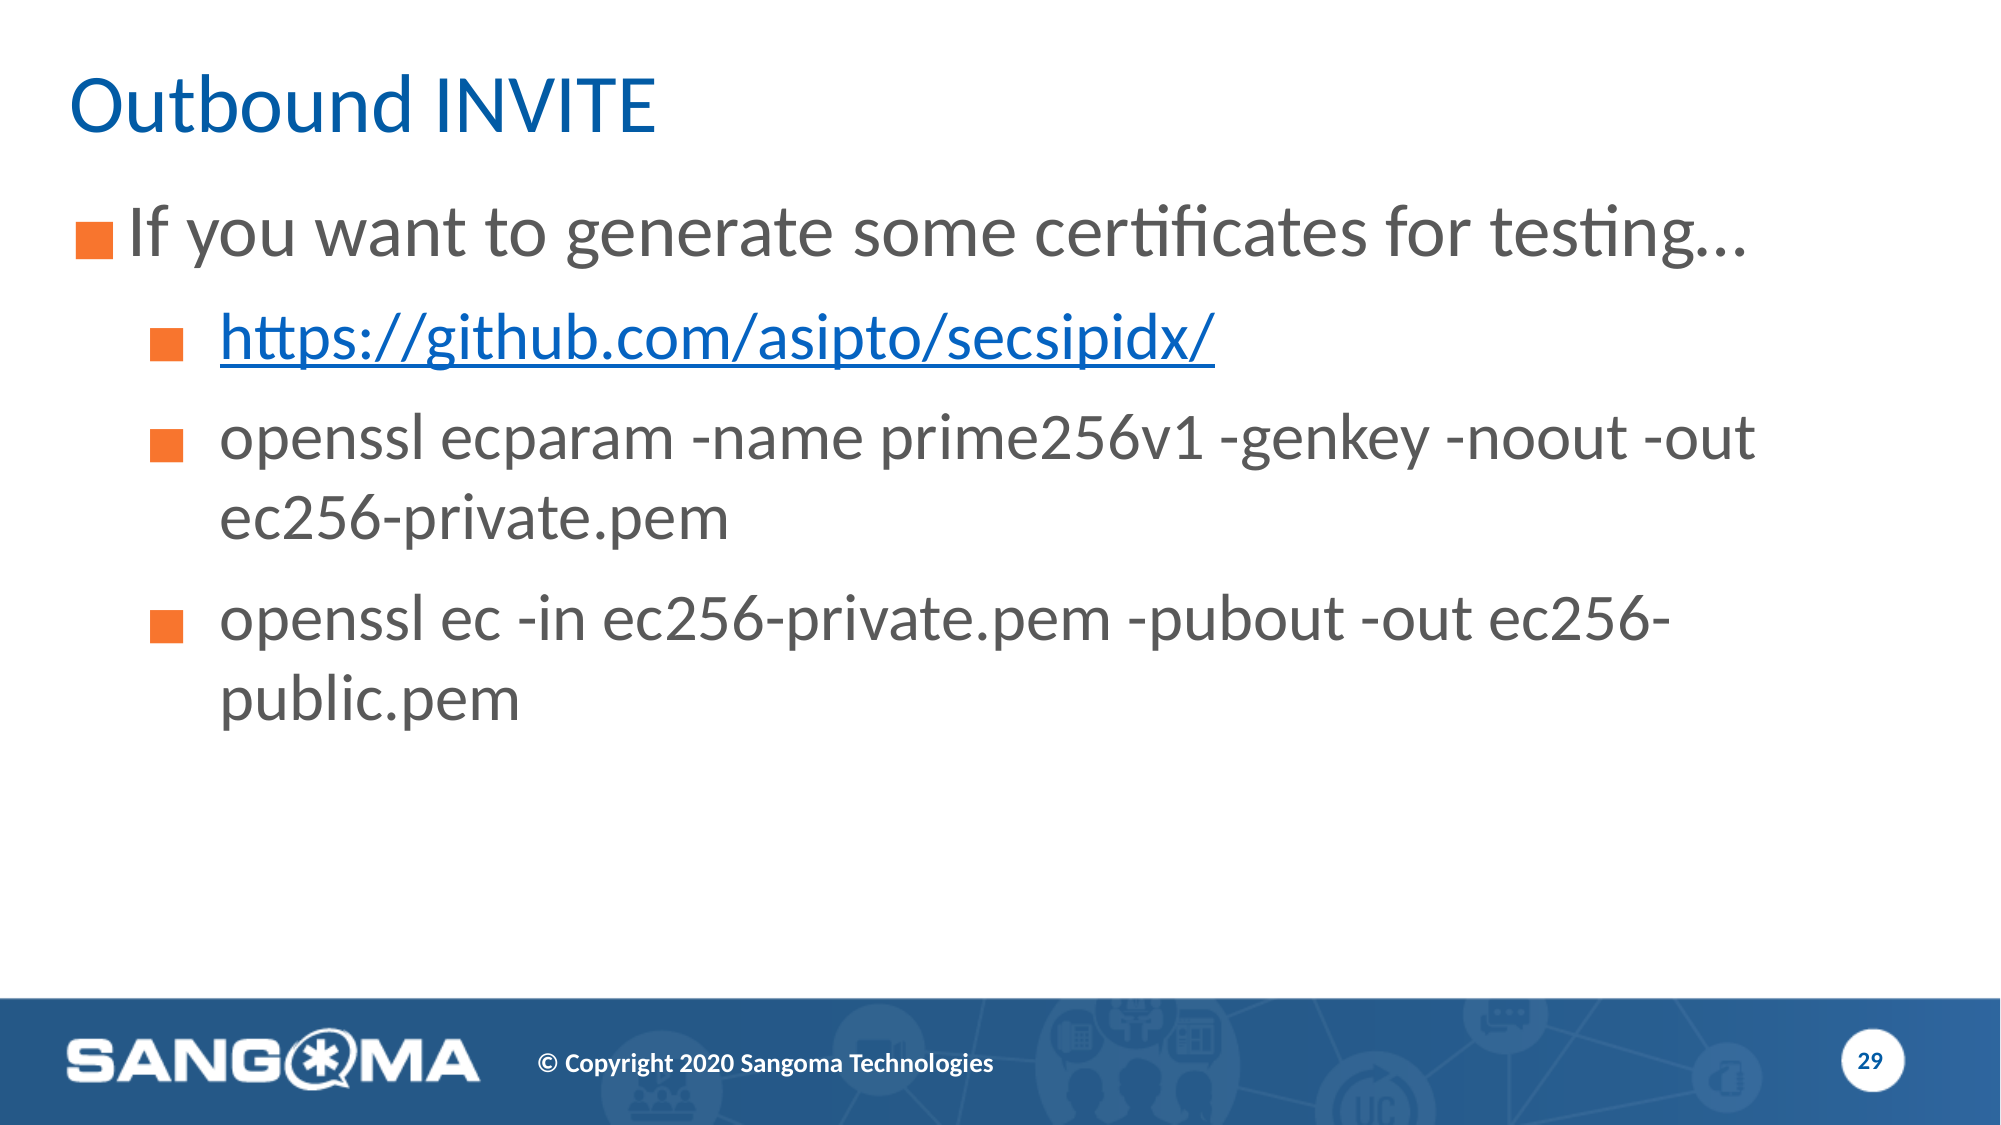

# Outbound INVITE
If you want to generate some certificates for testing…
https://github.com/asipto/secsipidx/
openssl ecparam -name prime256v1 -genkey -noout -out ec256-private.pem
openssl ec -in ec256-private.pem -pubout -out ec256-public.pem